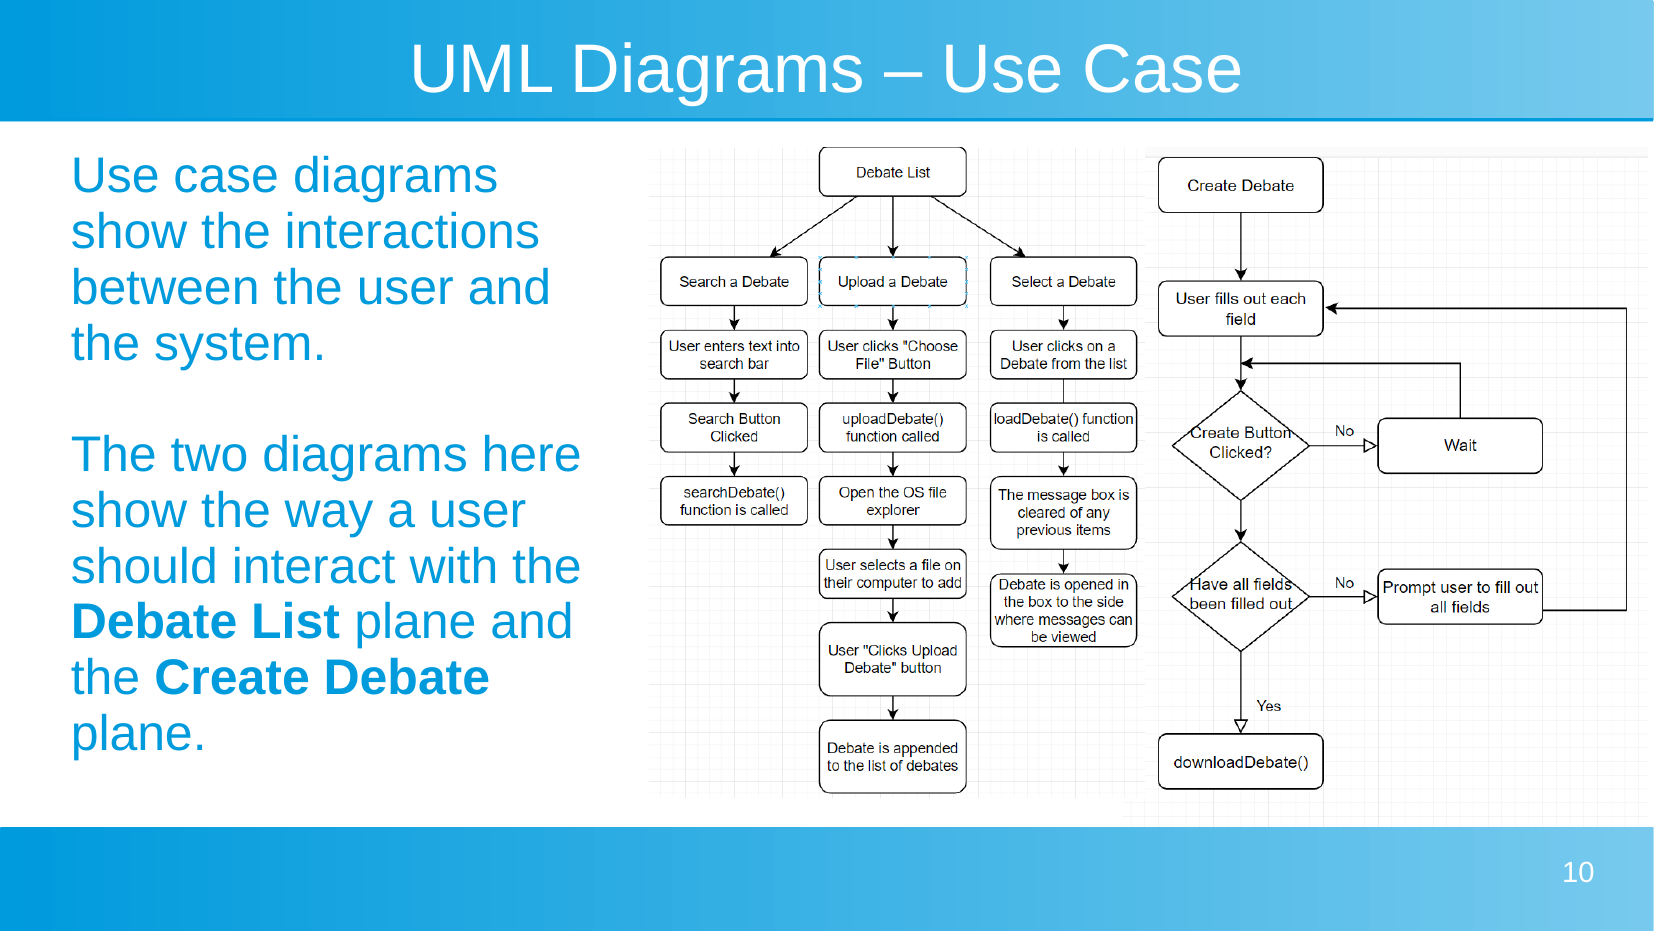

# UML Diagrams – Use Case
Use case diagrams show the interactions between the user and the system.
The two diagrams here show the way a user should interact with the Debate List plane and the Create Debate plane.
10